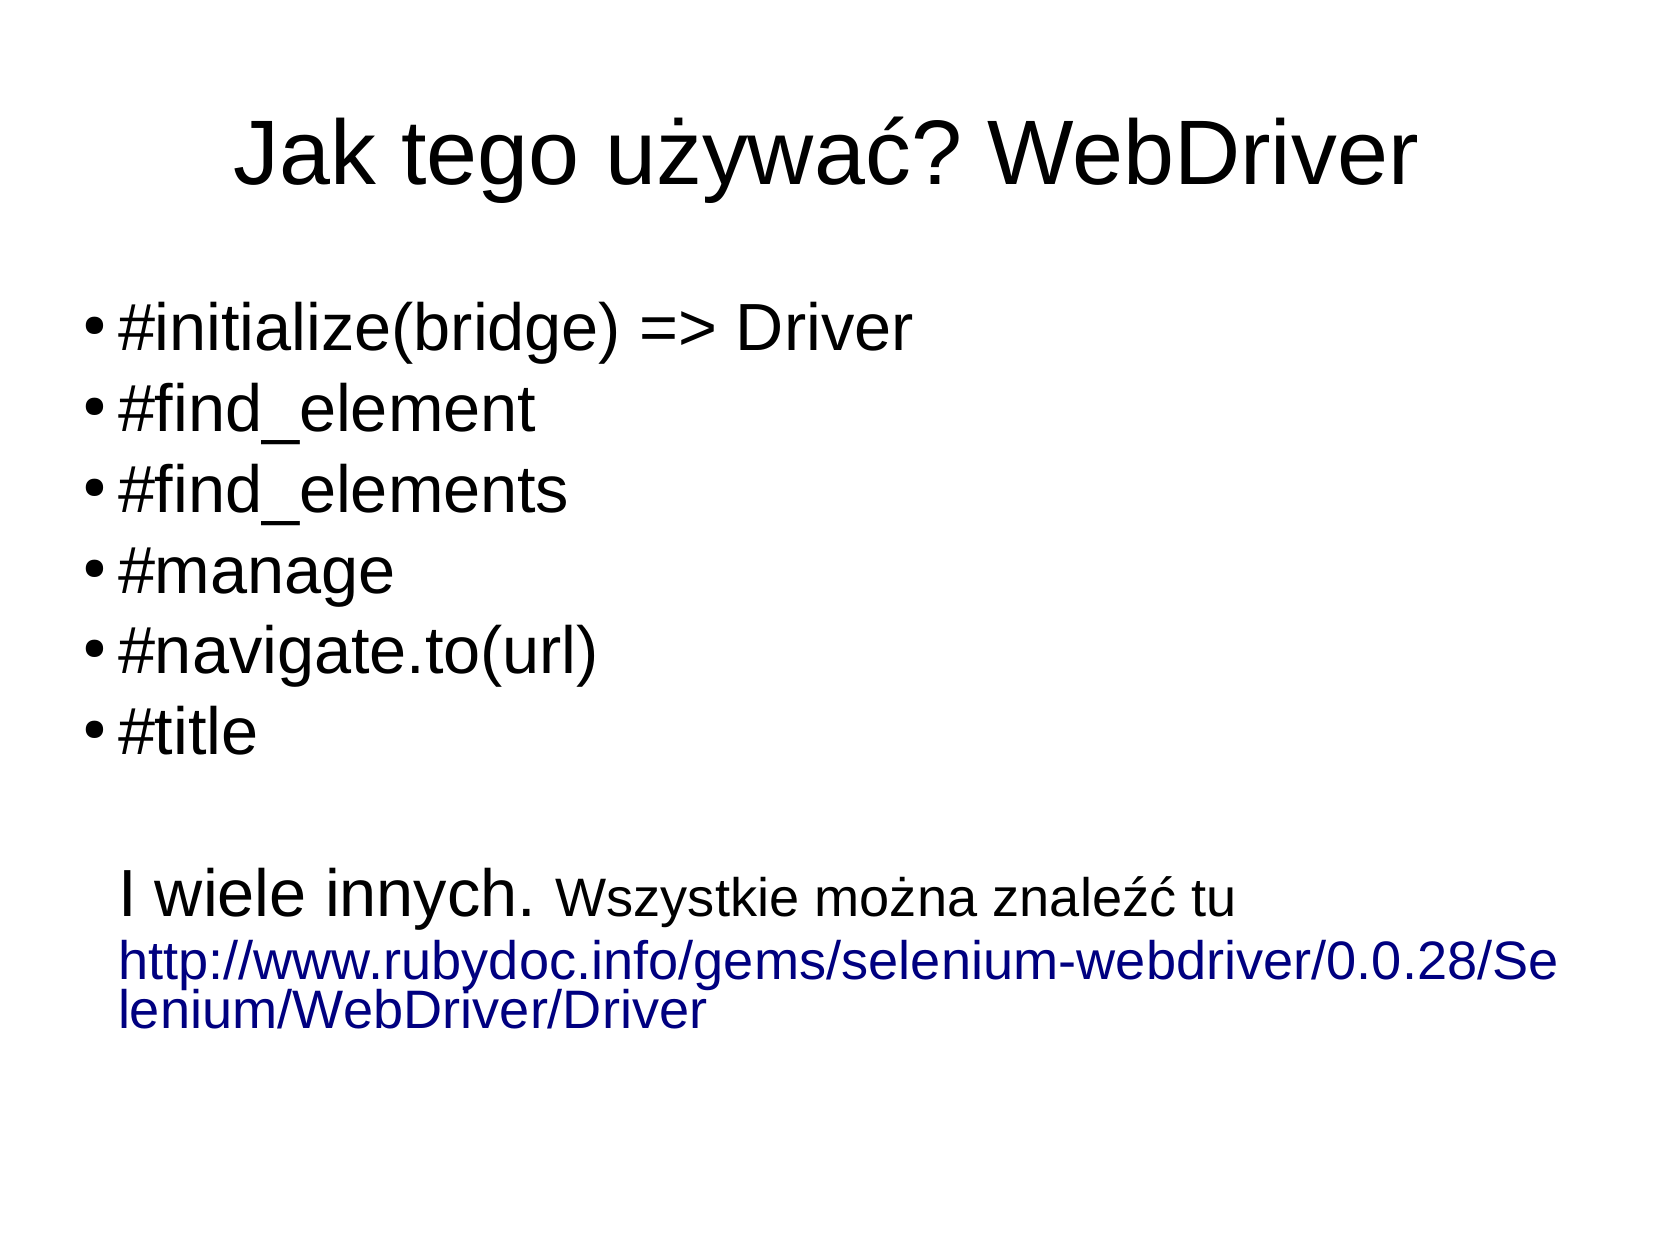

# Jak tego używać? WebDriver
#initialize(bridge) => Driver
#find_element
#find_elements
#manage
#navigate.to(url)
#title
I wiele innych. Wszystkie można znaleźć tu http://www.rubydoc.info/gems/selenium-webdriver/0.0.28/Selenium/WebDriver/Driver